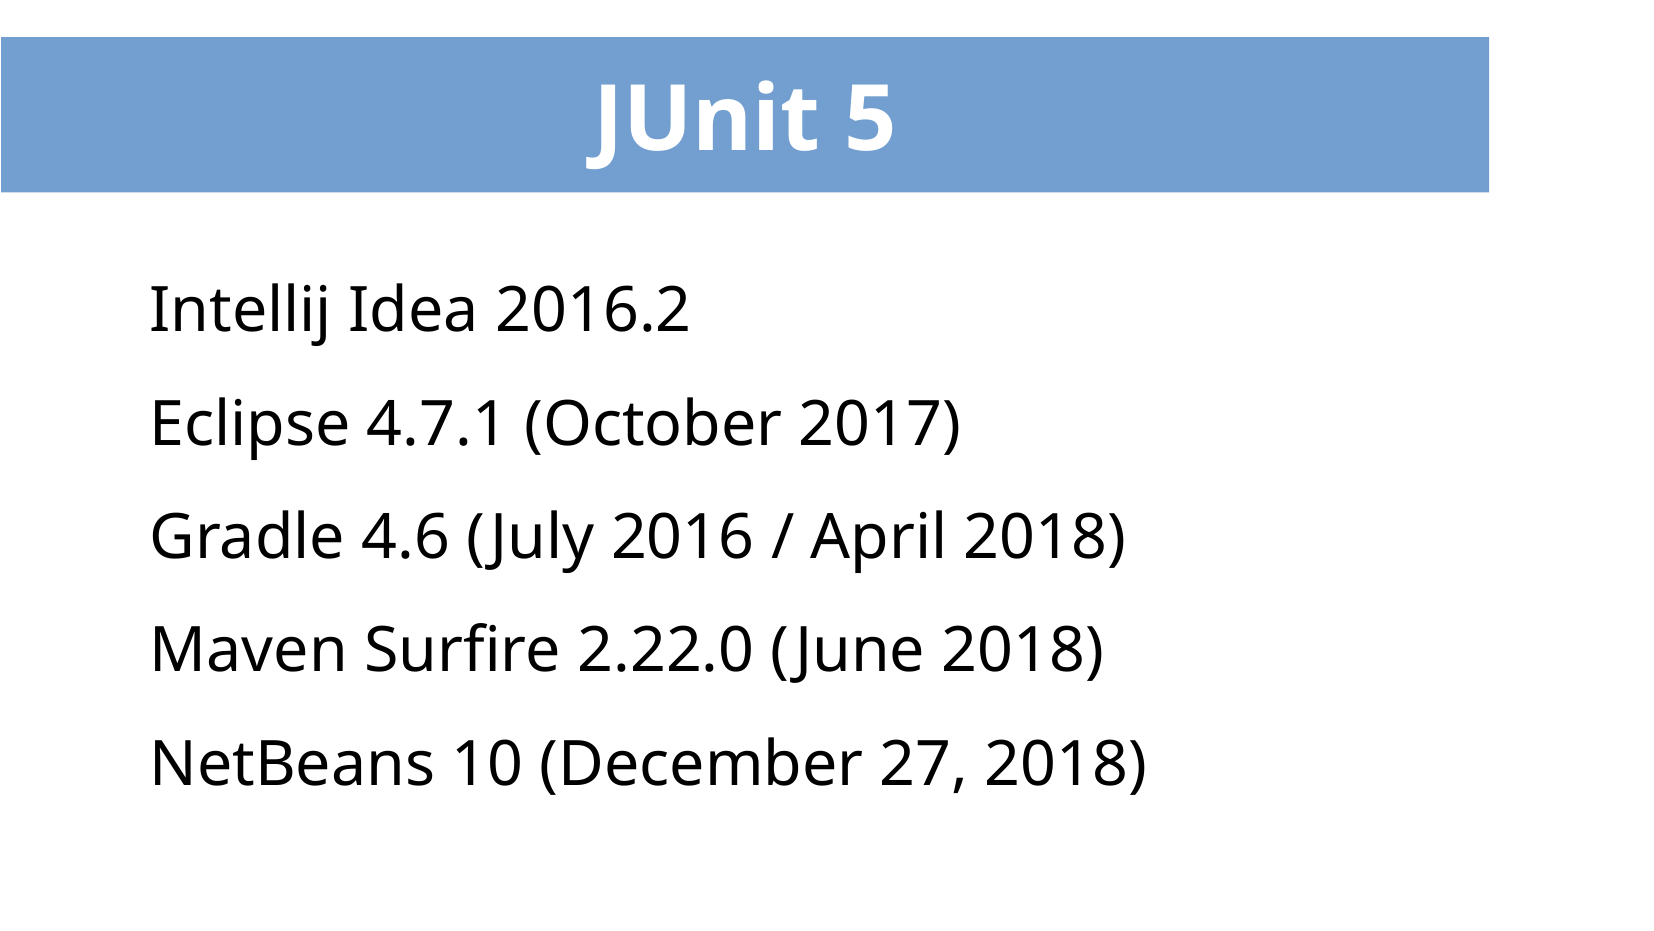

JUnit 5
# Intellij Idea 2016.2
Eclipse 4.7.1 (October 2017)
Gradle 4.6 (July 2016 / April 2018)
Maven Surfire 2.22.0 (June 2018)
NetBeans 10 (December 27, 2018)